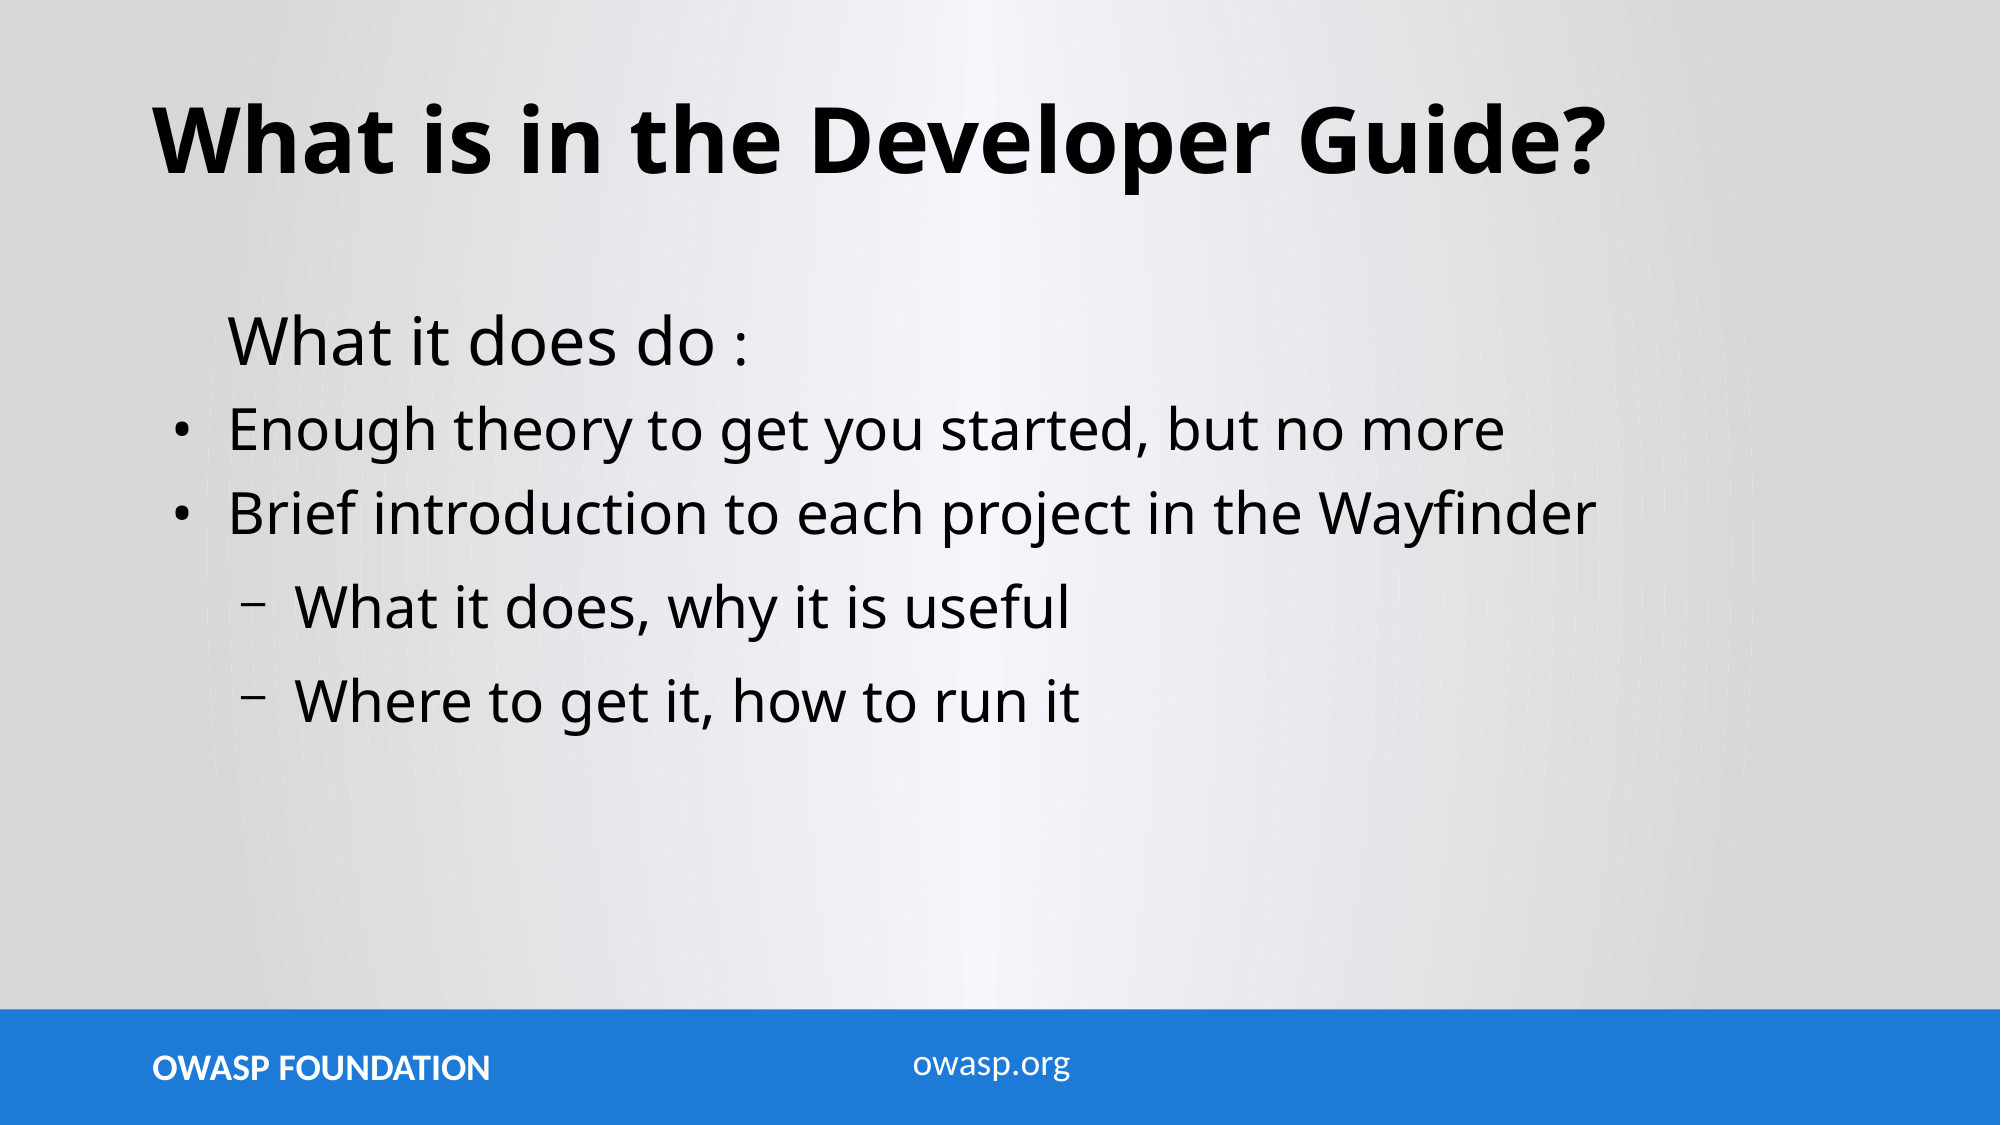

# What is in the Developer Guide?
What it does do :
Enough theory to get you started, but no more
Brief introduction to each project in the Wayfinder
What it does, why it is useful
Where to get it, how to run it